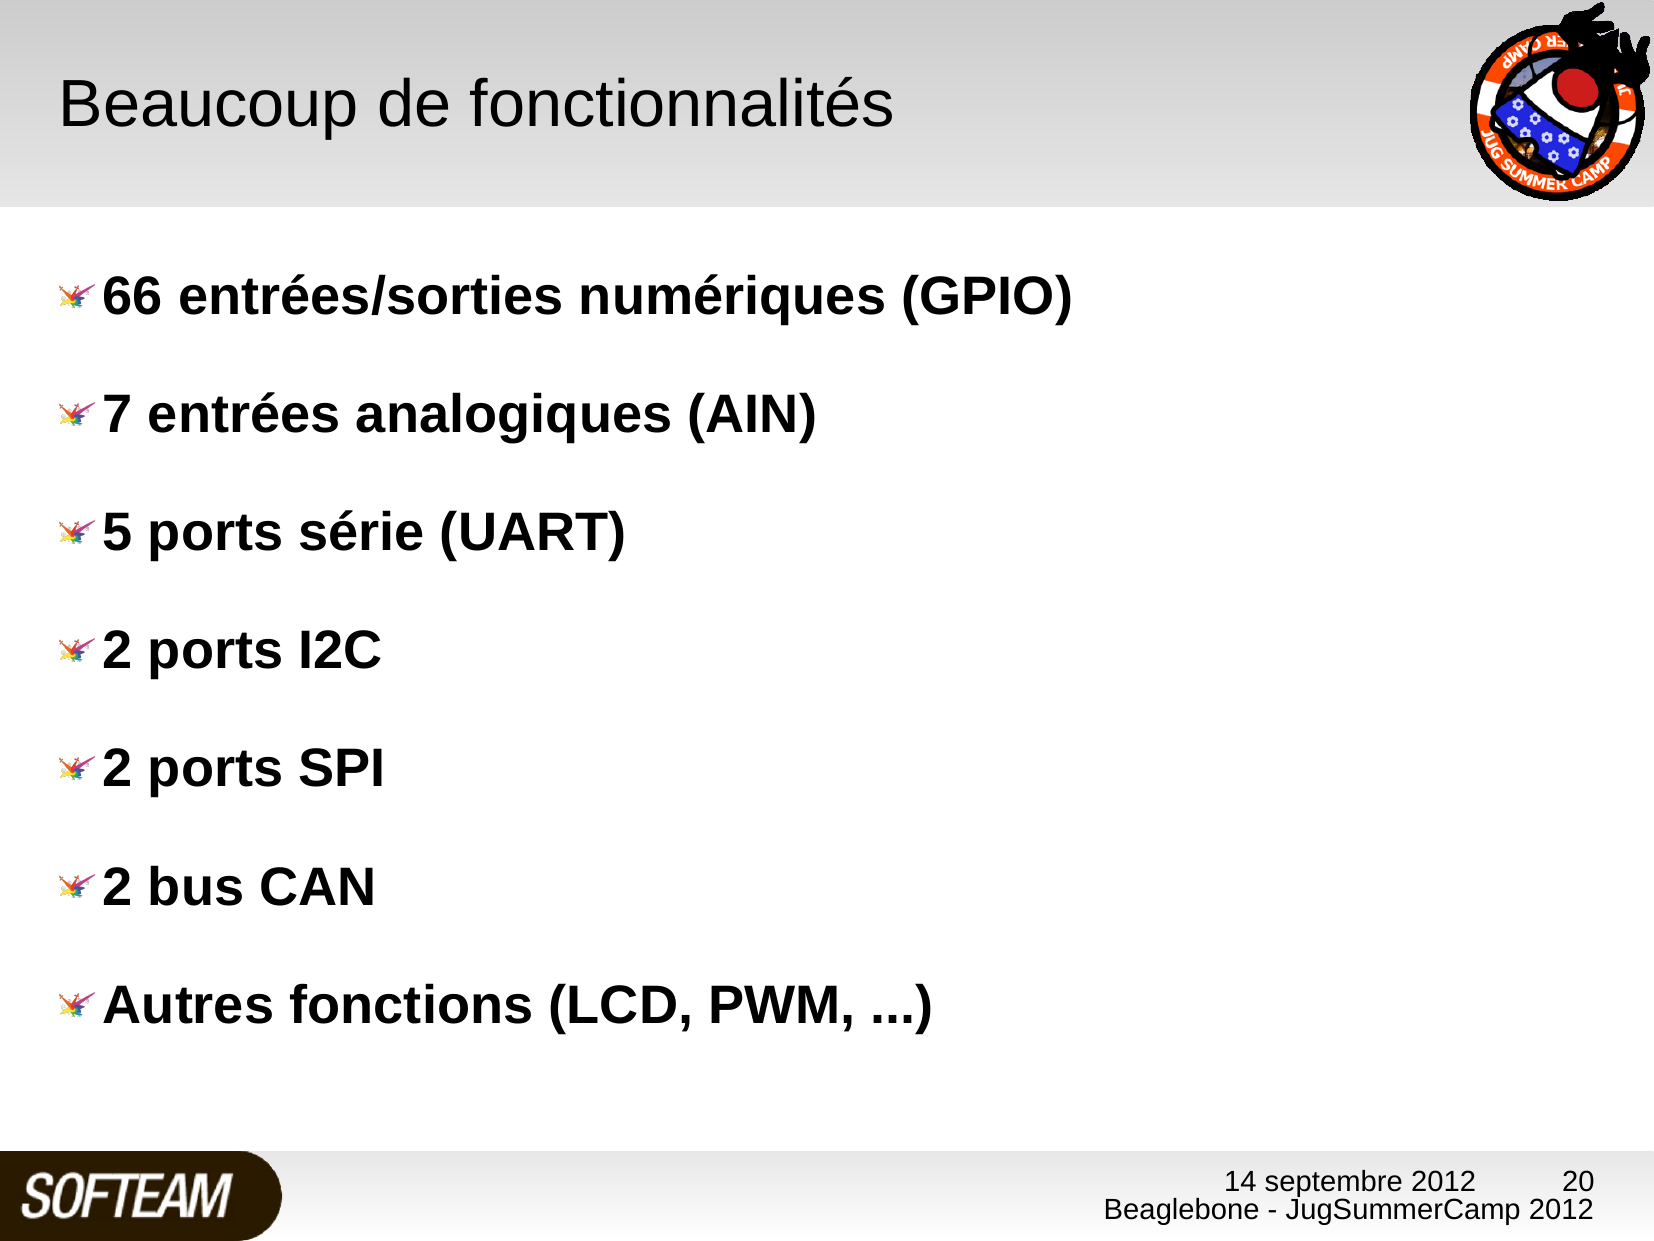

# Beaucoup de fonctionnalités
66 entrées/sorties numériques (GPIO)
7 entrées analogiques (AIN)
5 ports série (UART)
2 ports I2C
2 ports SPI
2 bus CAN
Autres fonctions (LCD, PWM, ...)
14 septembre 2012
20
Beaglebone - JugSummerCamp 2012